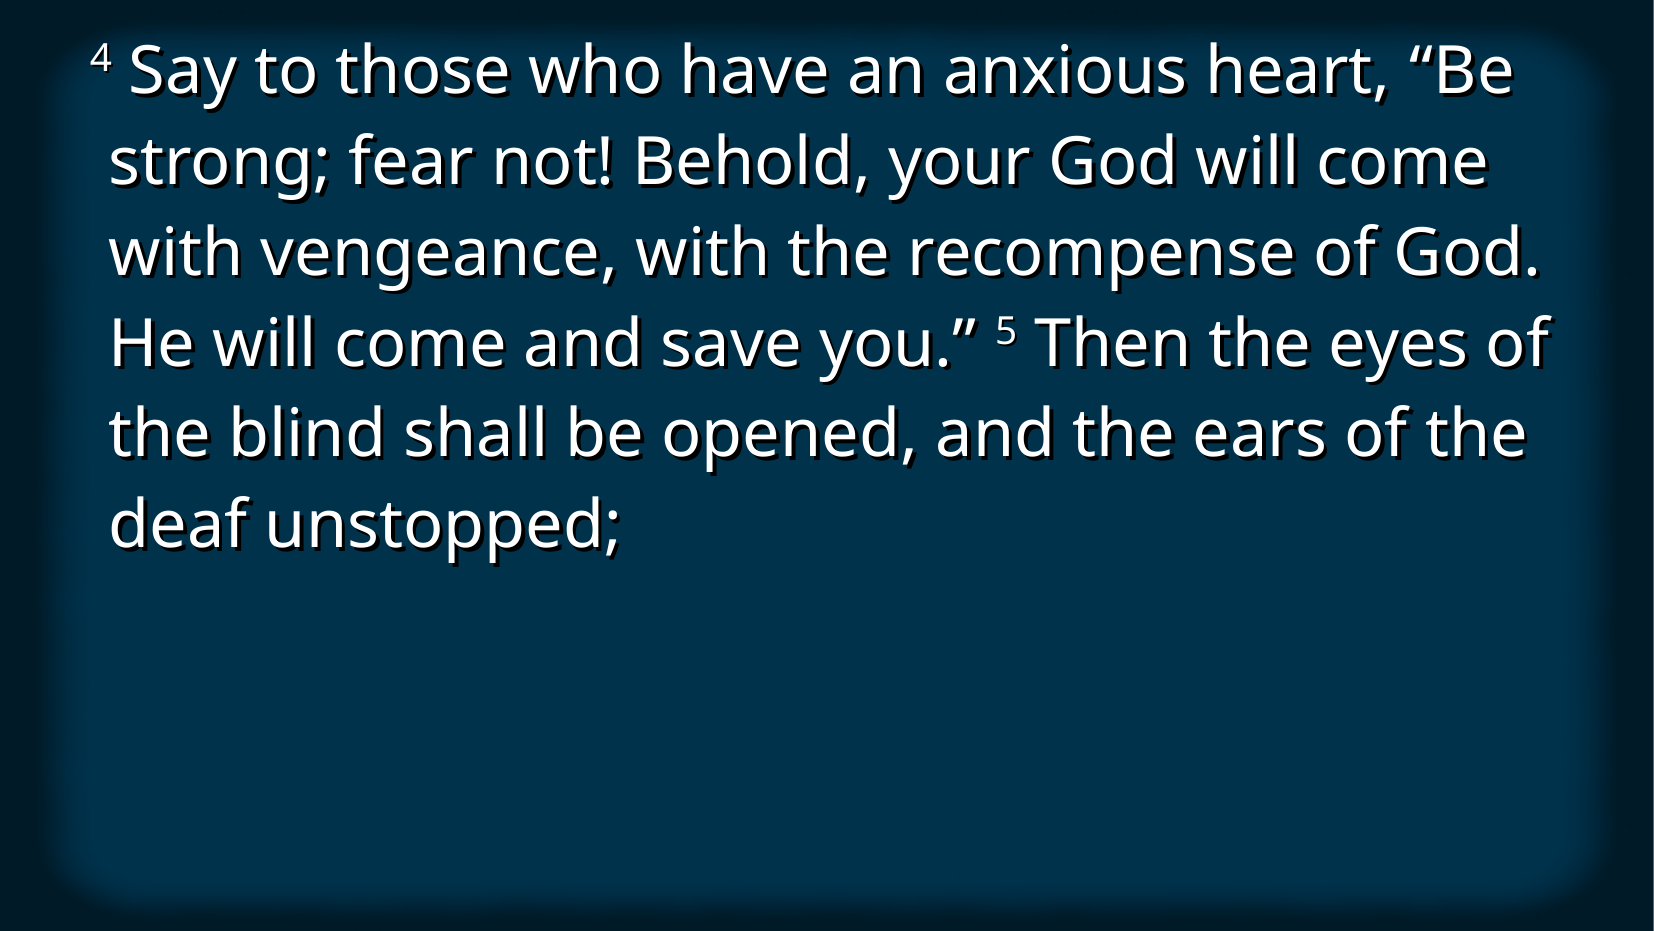

4 Say to those who have an anxious heart, “Be strong; fear not! Behold, your God will come with vengeance, with the recompense of God. He will come and save you.” 5 Then the eyes of the blind shall be opened, and the ears of the deaf unstopped;